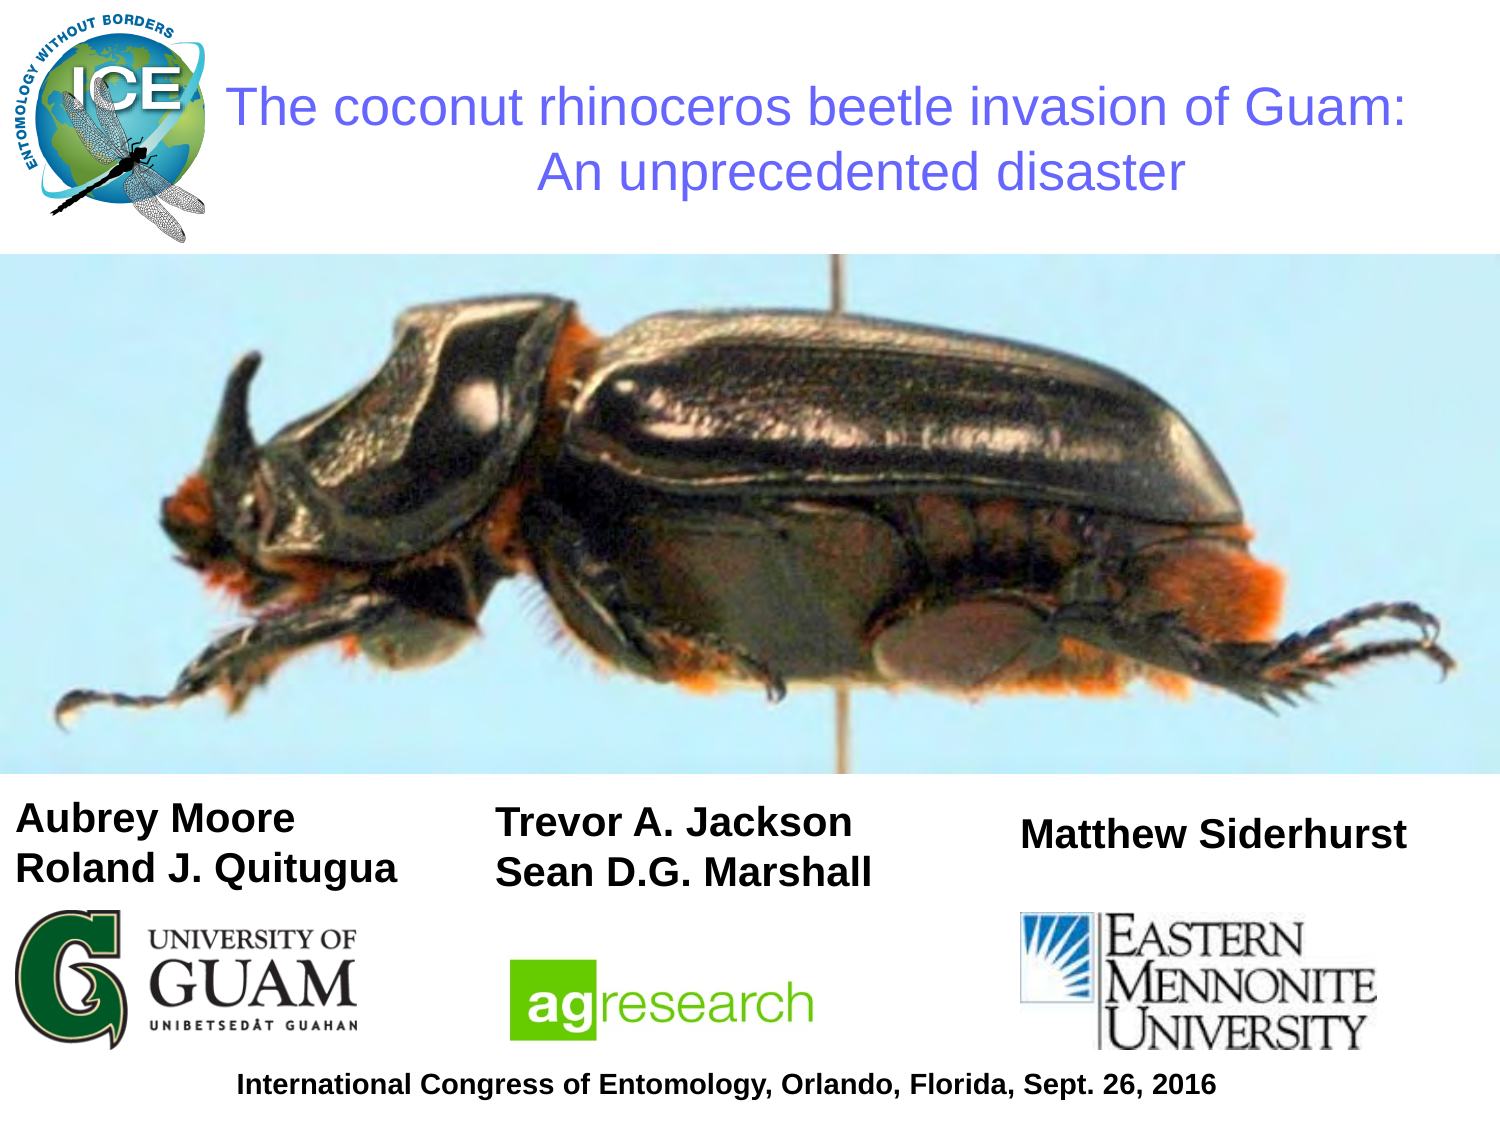

The coconut rhinoceros beetle invasion of Guam:
An unprecedented disaster
Aubrey Moore
Roland J. Quitugua
Trevor A. Jackson
Sean D.G. Marshall
Matthew Siderhurst
International Congress of Entomology, Orlando, Florida, Sept. 26, 2016